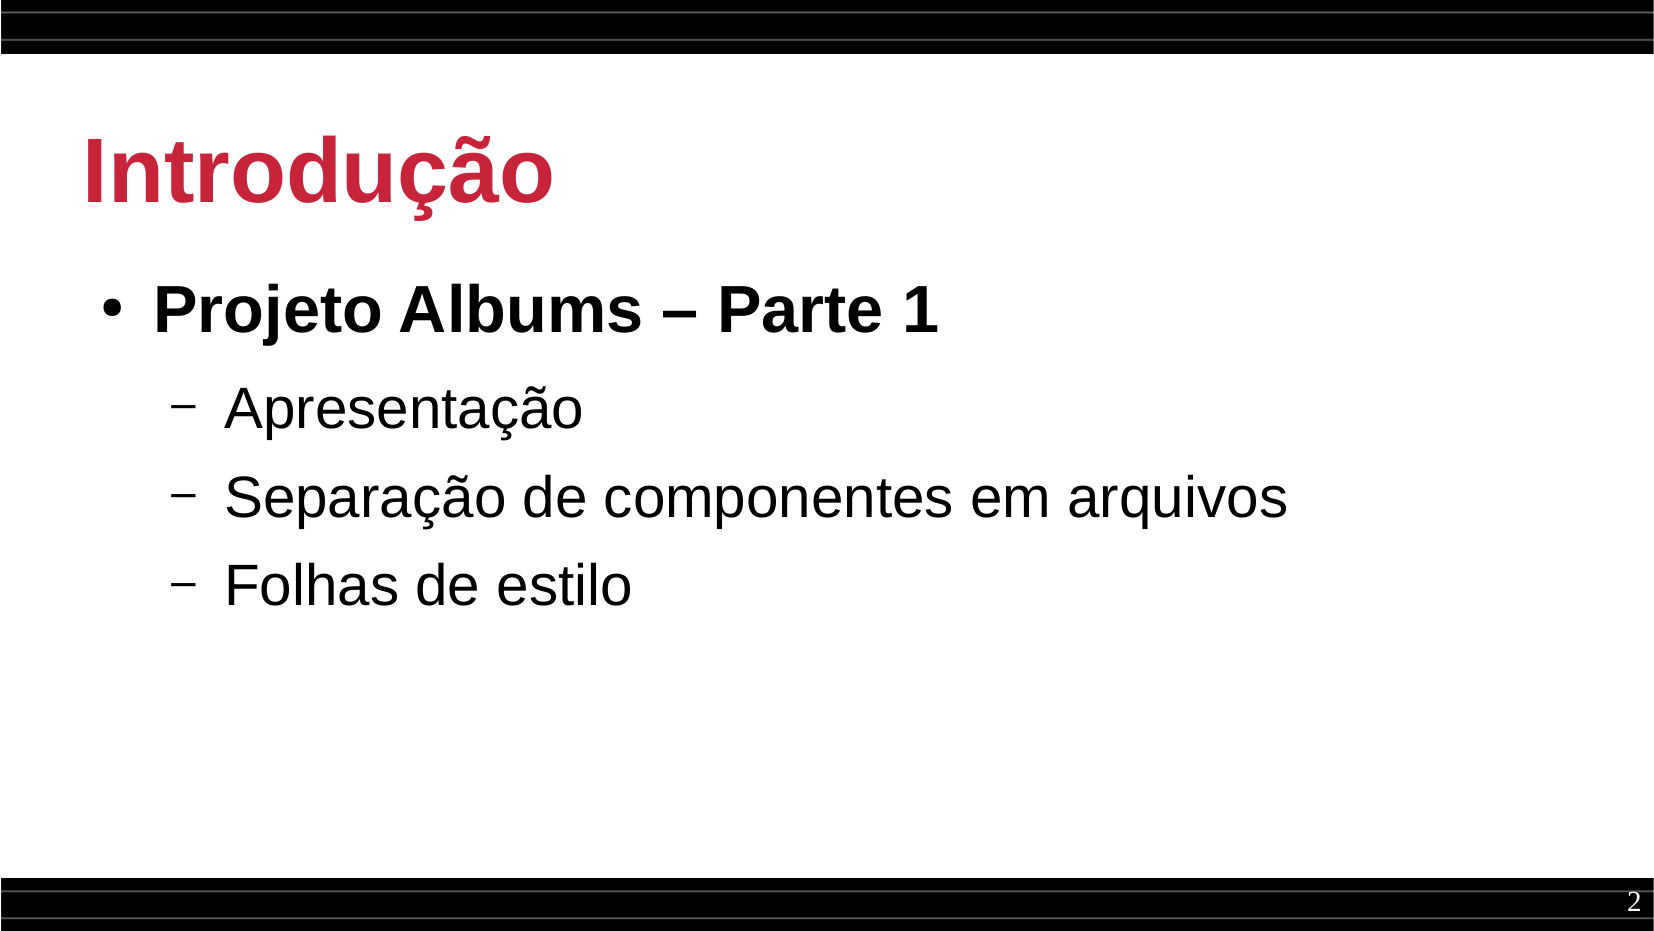

# Introdução
Projeto Albums – Parte 1
Apresentação
Separação de componentes em arquivos
Folhas de estilo